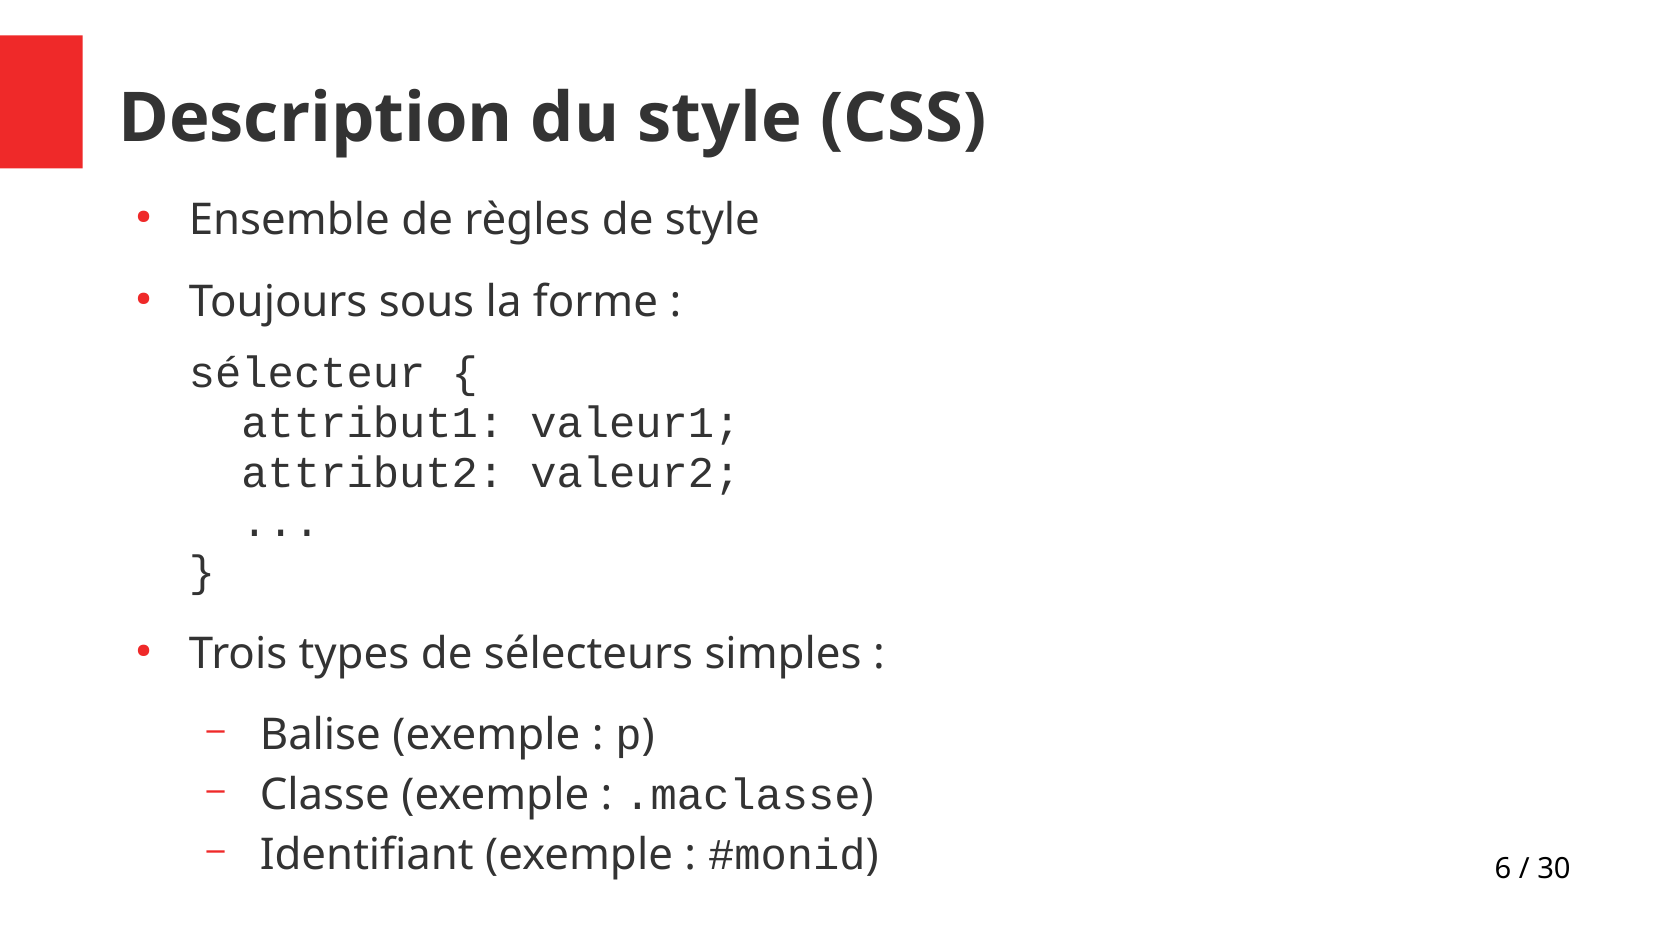

# Description du style (CSS)
Ensemble de règles de style
Toujours sous la forme :
sélecteur {
 attribut1: valeur1;
 attribut2: valeur2;
 ...
}
Trois types de sélecteurs simples :
Balise (exemple : p)
Classe (exemple : .maclasse)
Identifiant (exemple : #monid)
6